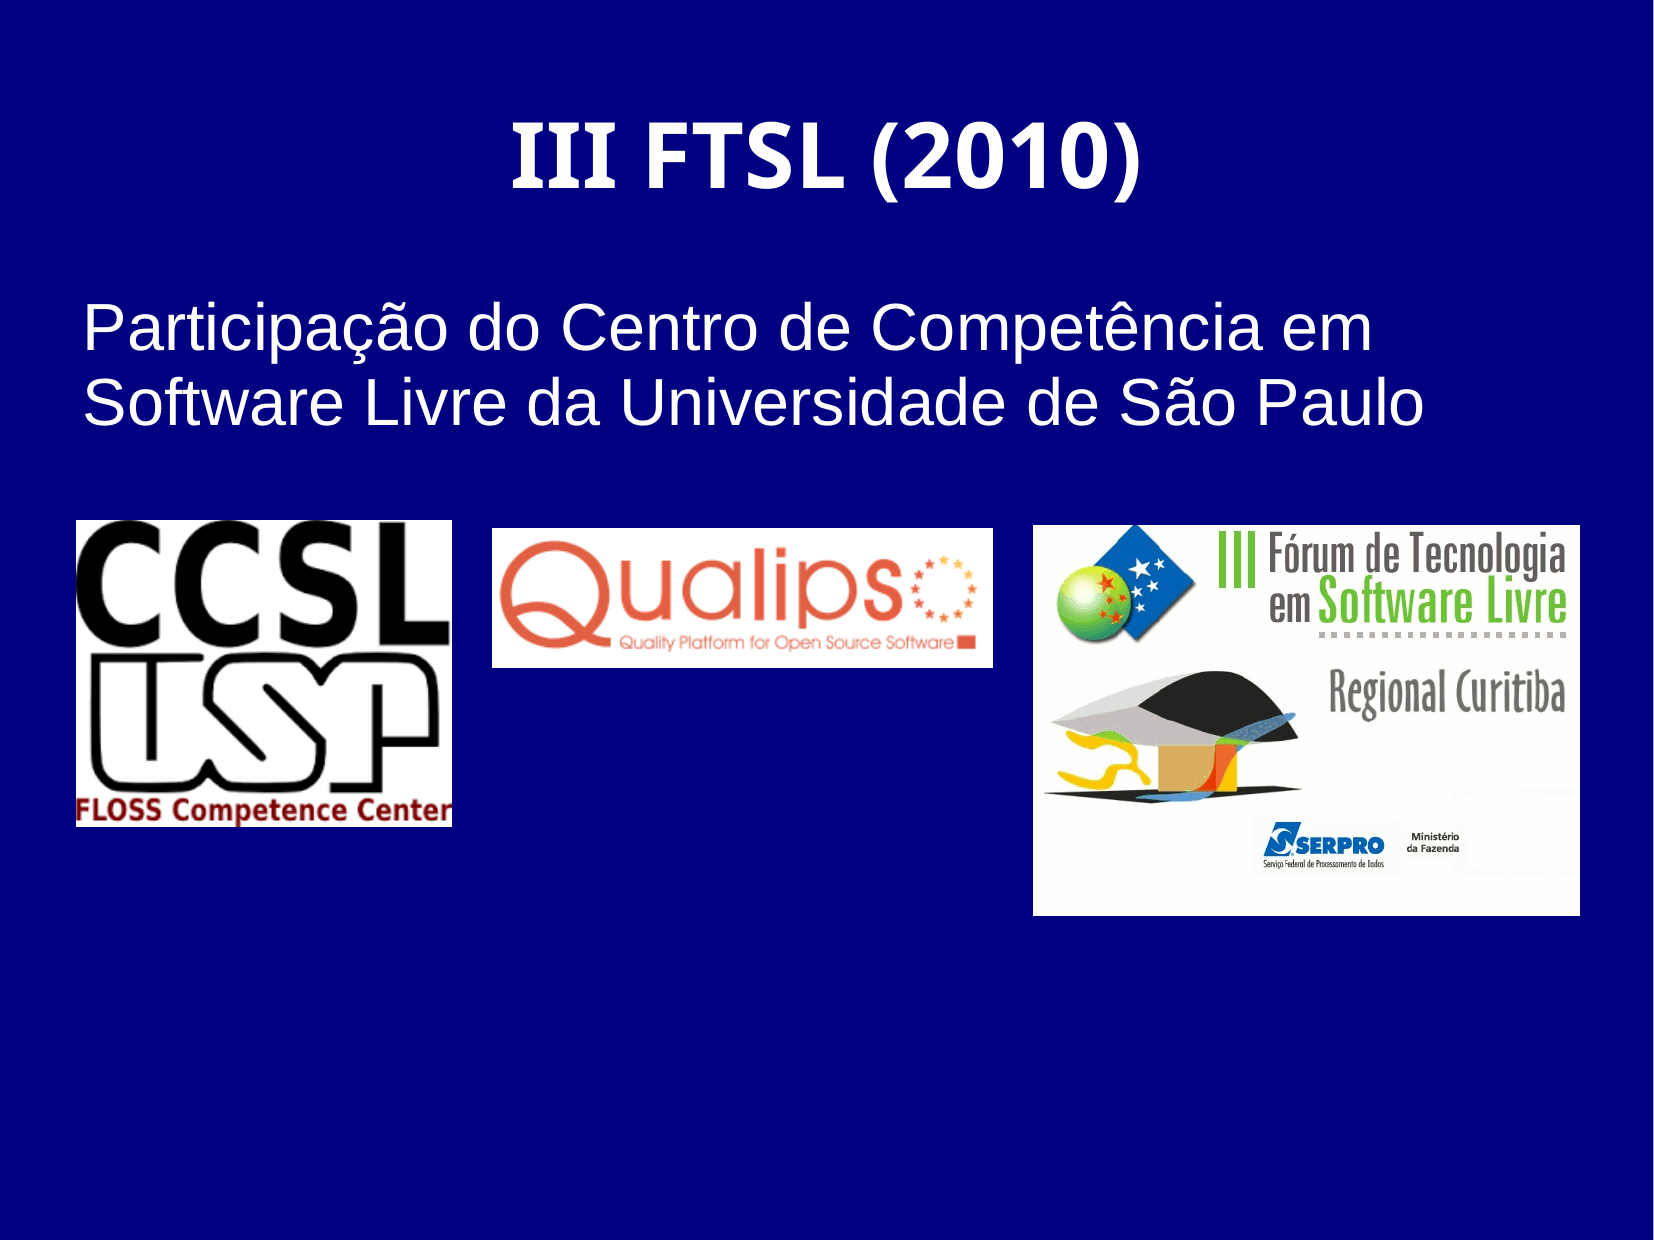

# III FTSL (2010)
Participação do Centro de Competência em Software Livre da Universidade de São Paulo